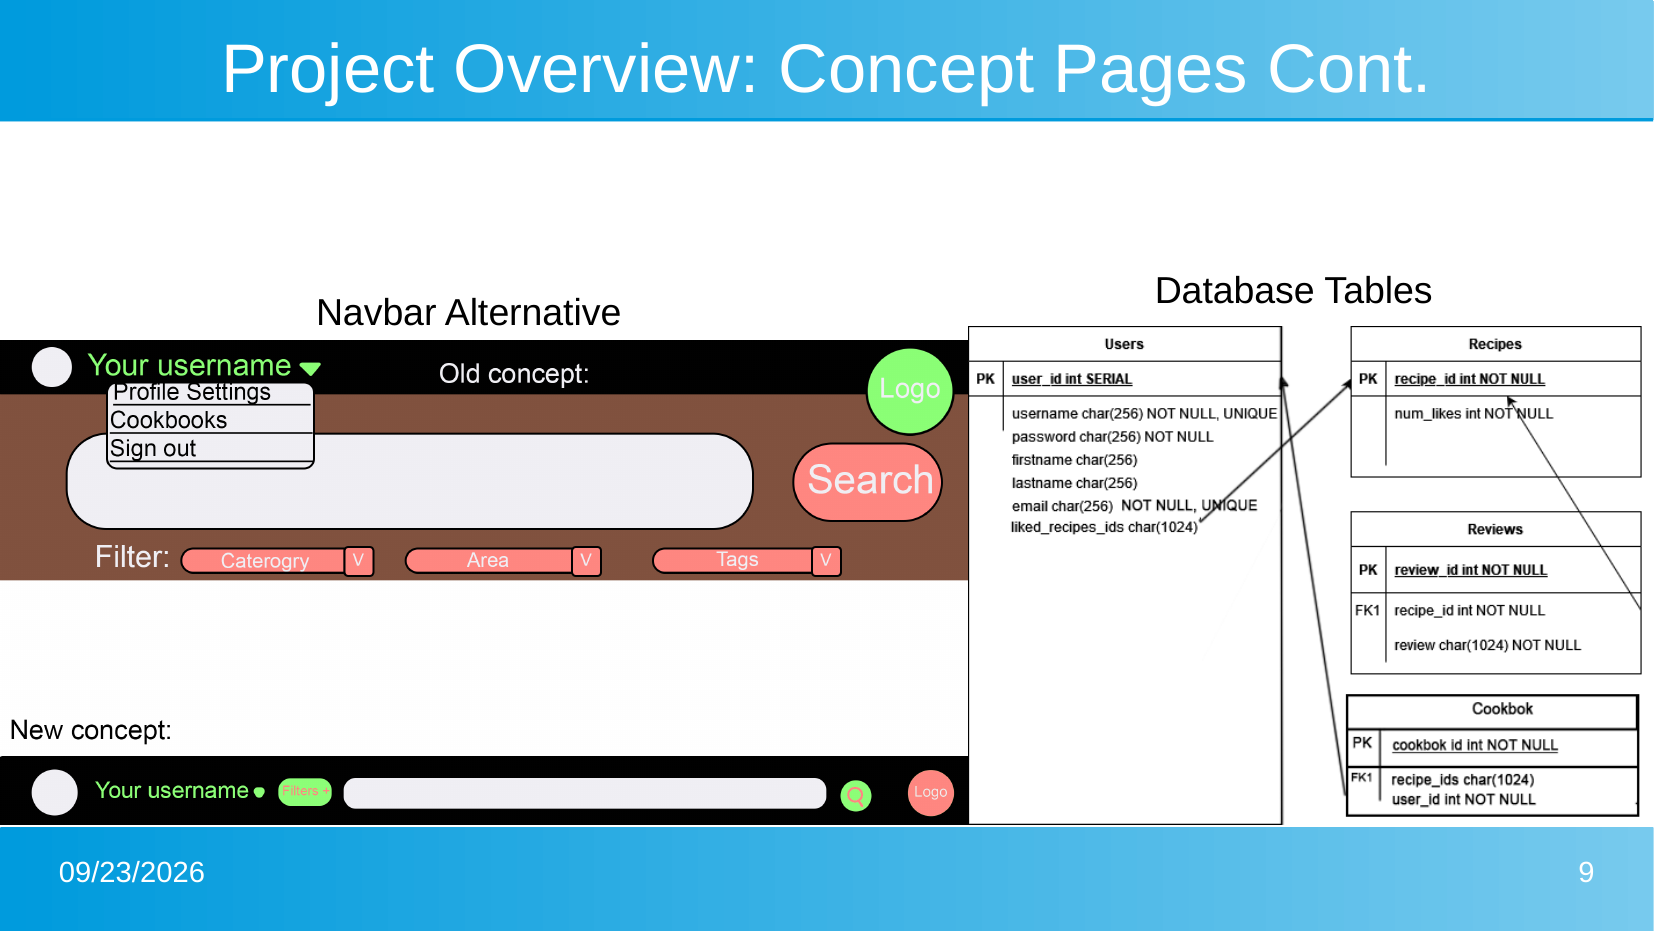

# Project Overview: Concept Pages Cont.
Database Tables
Navbar Alternative
9